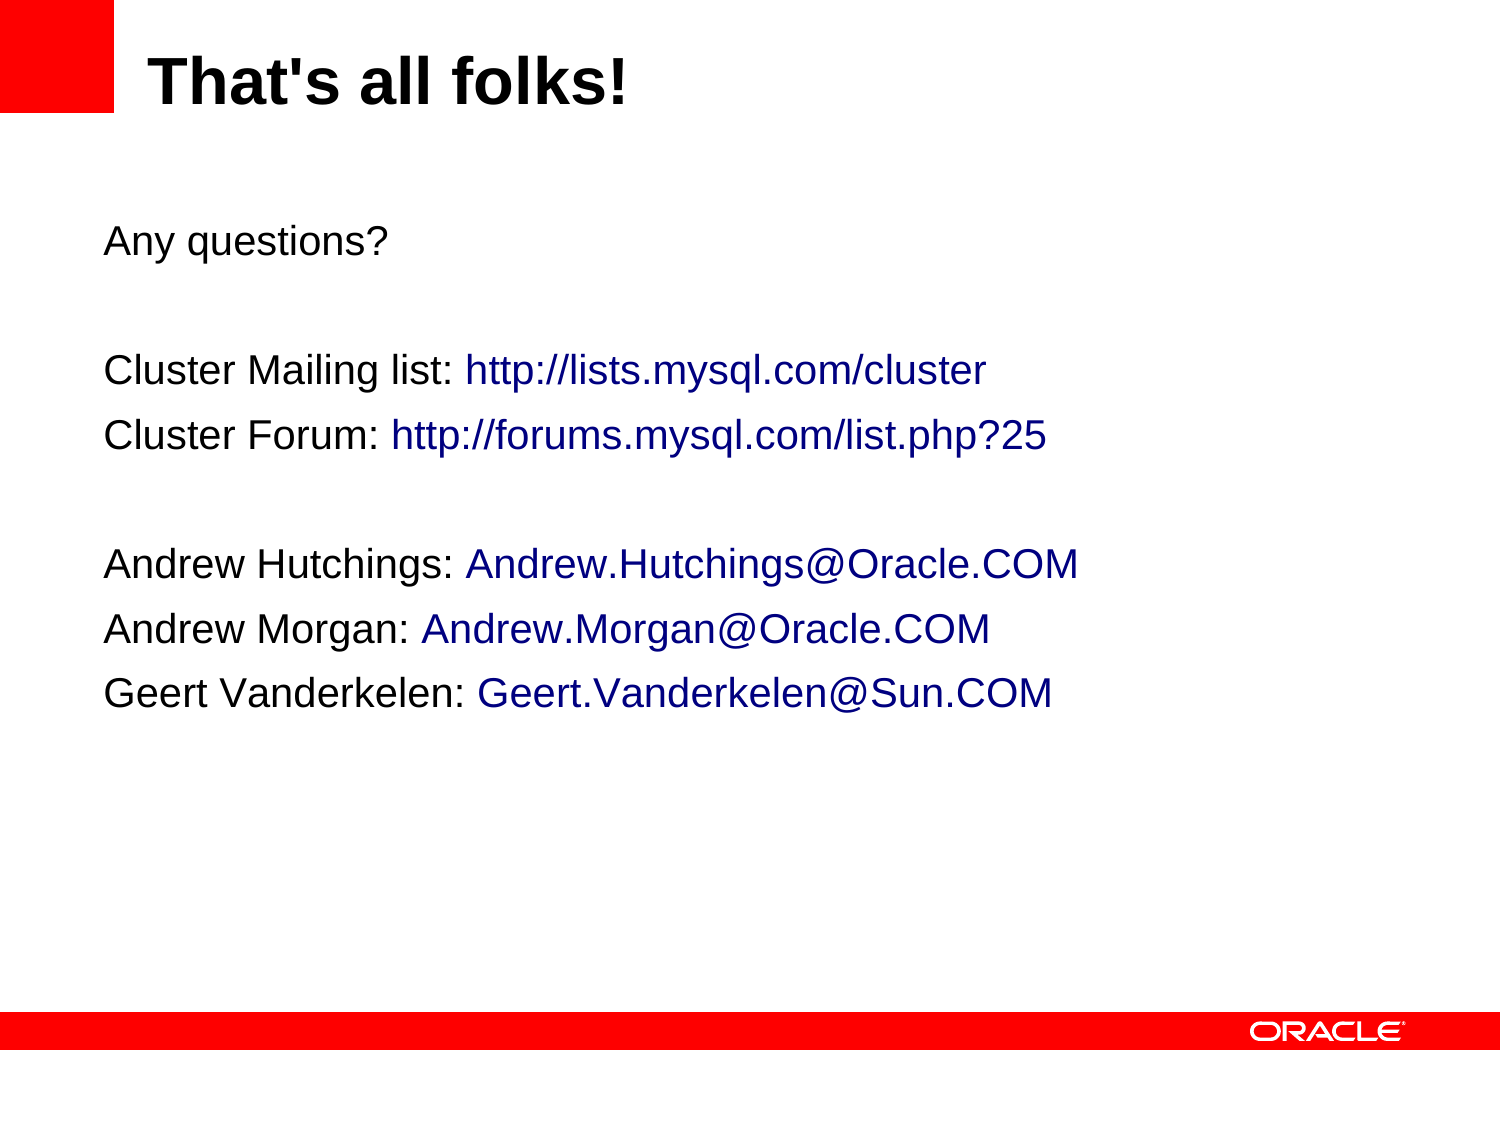

# That's all folks!
Any questions?
Cluster Mailing list: http://lists.mysql.com/cluster
Cluster Forum: http://forums.mysql.com/list.php?25
Andrew Hutchings: Andrew.Hutchings@Oracle.COM
Andrew Morgan: Andrew.Morgan@Oracle.COM
Geert Vanderkelen: Geert.Vanderkelen@Sun.COM